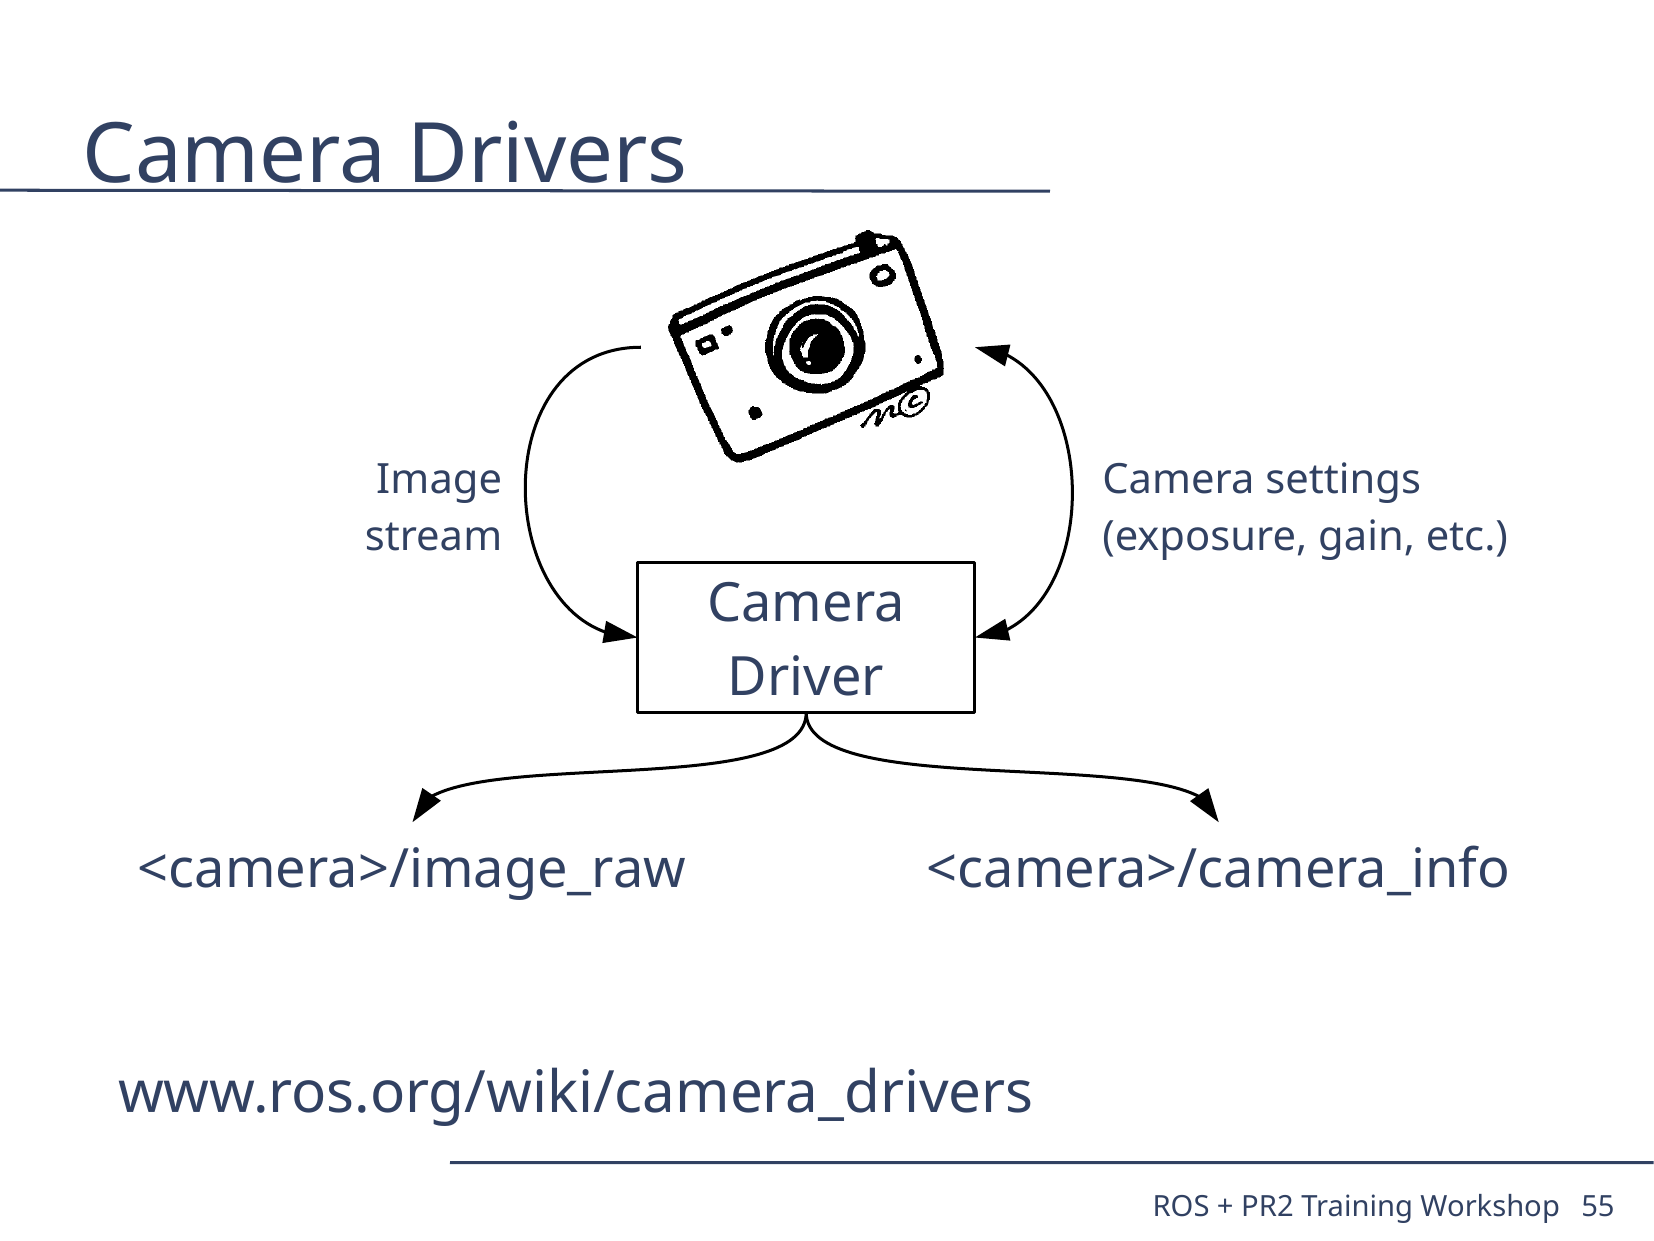

# Camera Drivers
Image stream
Camera settings (exposure, gain, etc.)
Camera
Driver
<camera>/image_raw
<camera>/camera_info
www.ros.org/wiki/camera_drivers